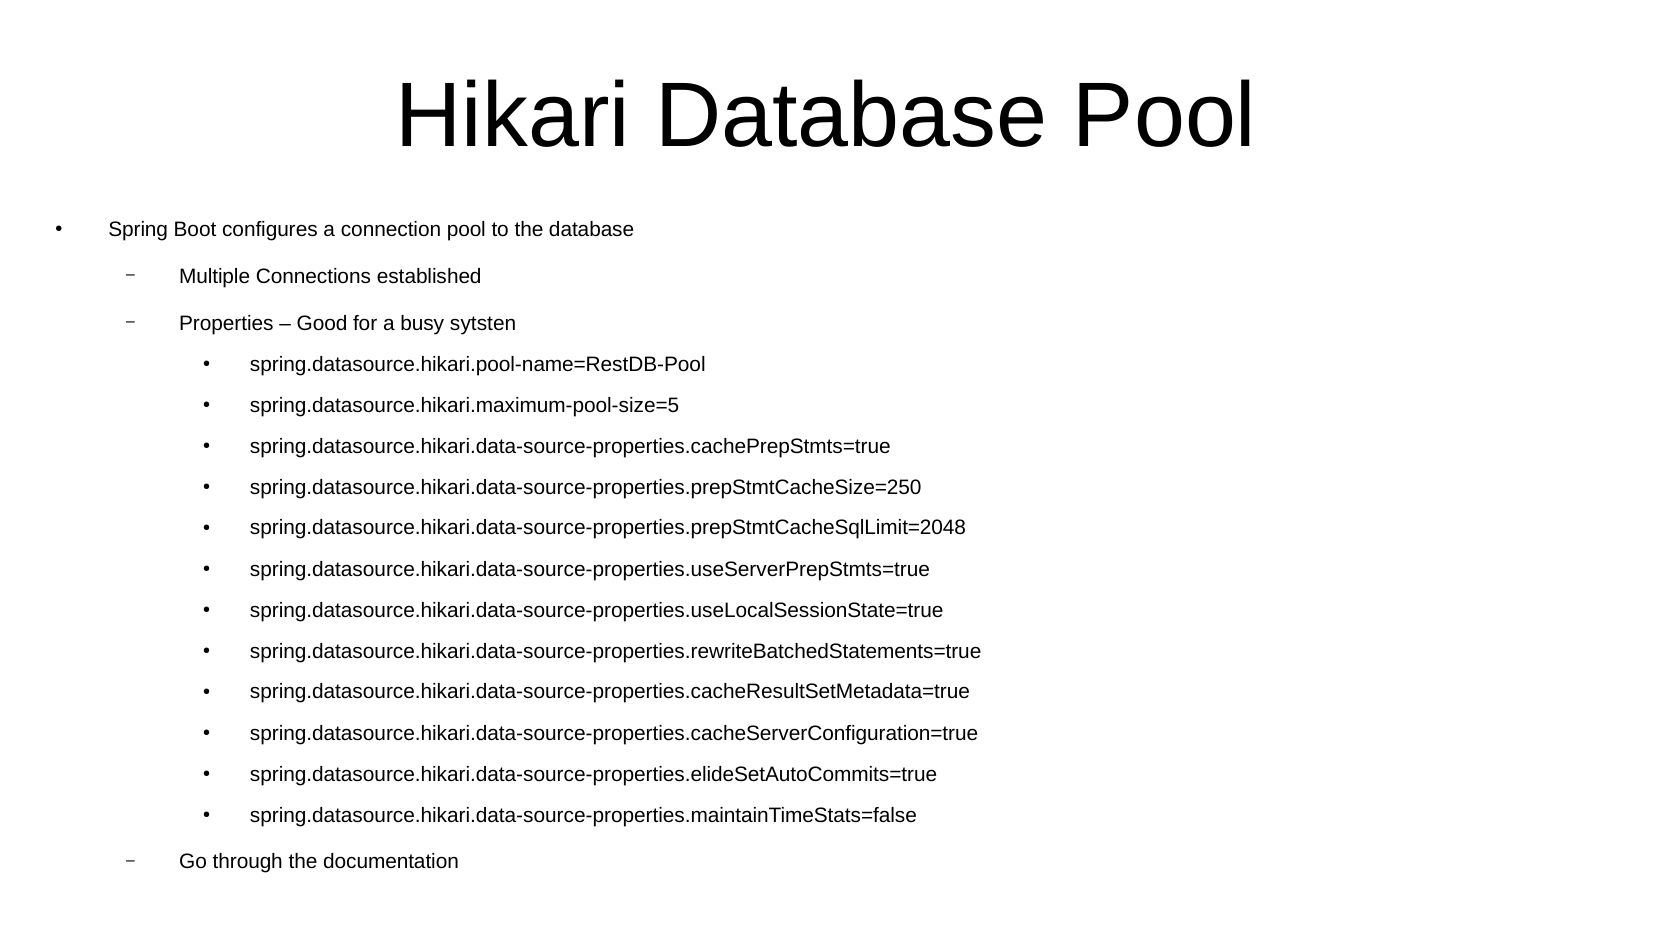

# Hikari Database Pool
Spring Boot configures a connection pool to the database
Multiple Connections established
Properties – Good for a busy sytsten
spring.datasource.hikari.pool-name=RestDB-Pool
spring.datasource.hikari.maximum-pool-size=5
spring.datasource.hikari.data-source-properties.cachePrepStmts=true
spring.datasource.hikari.data-source-properties.prepStmtCacheSize=250
spring.datasource.hikari.data-source-properties.prepStmtCacheSqlLimit=2048
spring.datasource.hikari.data-source-properties.useServerPrepStmts=true
spring.datasource.hikari.data-source-properties.useLocalSessionState=true
spring.datasource.hikari.data-source-properties.rewriteBatchedStatements=true
spring.datasource.hikari.data-source-properties.cacheResultSetMetadata=true
spring.datasource.hikari.data-source-properties.cacheServerConfiguration=true
spring.datasource.hikari.data-source-properties.elideSetAutoCommits=true
spring.datasource.hikari.data-source-properties.maintainTimeStats=false
Go through the documentation